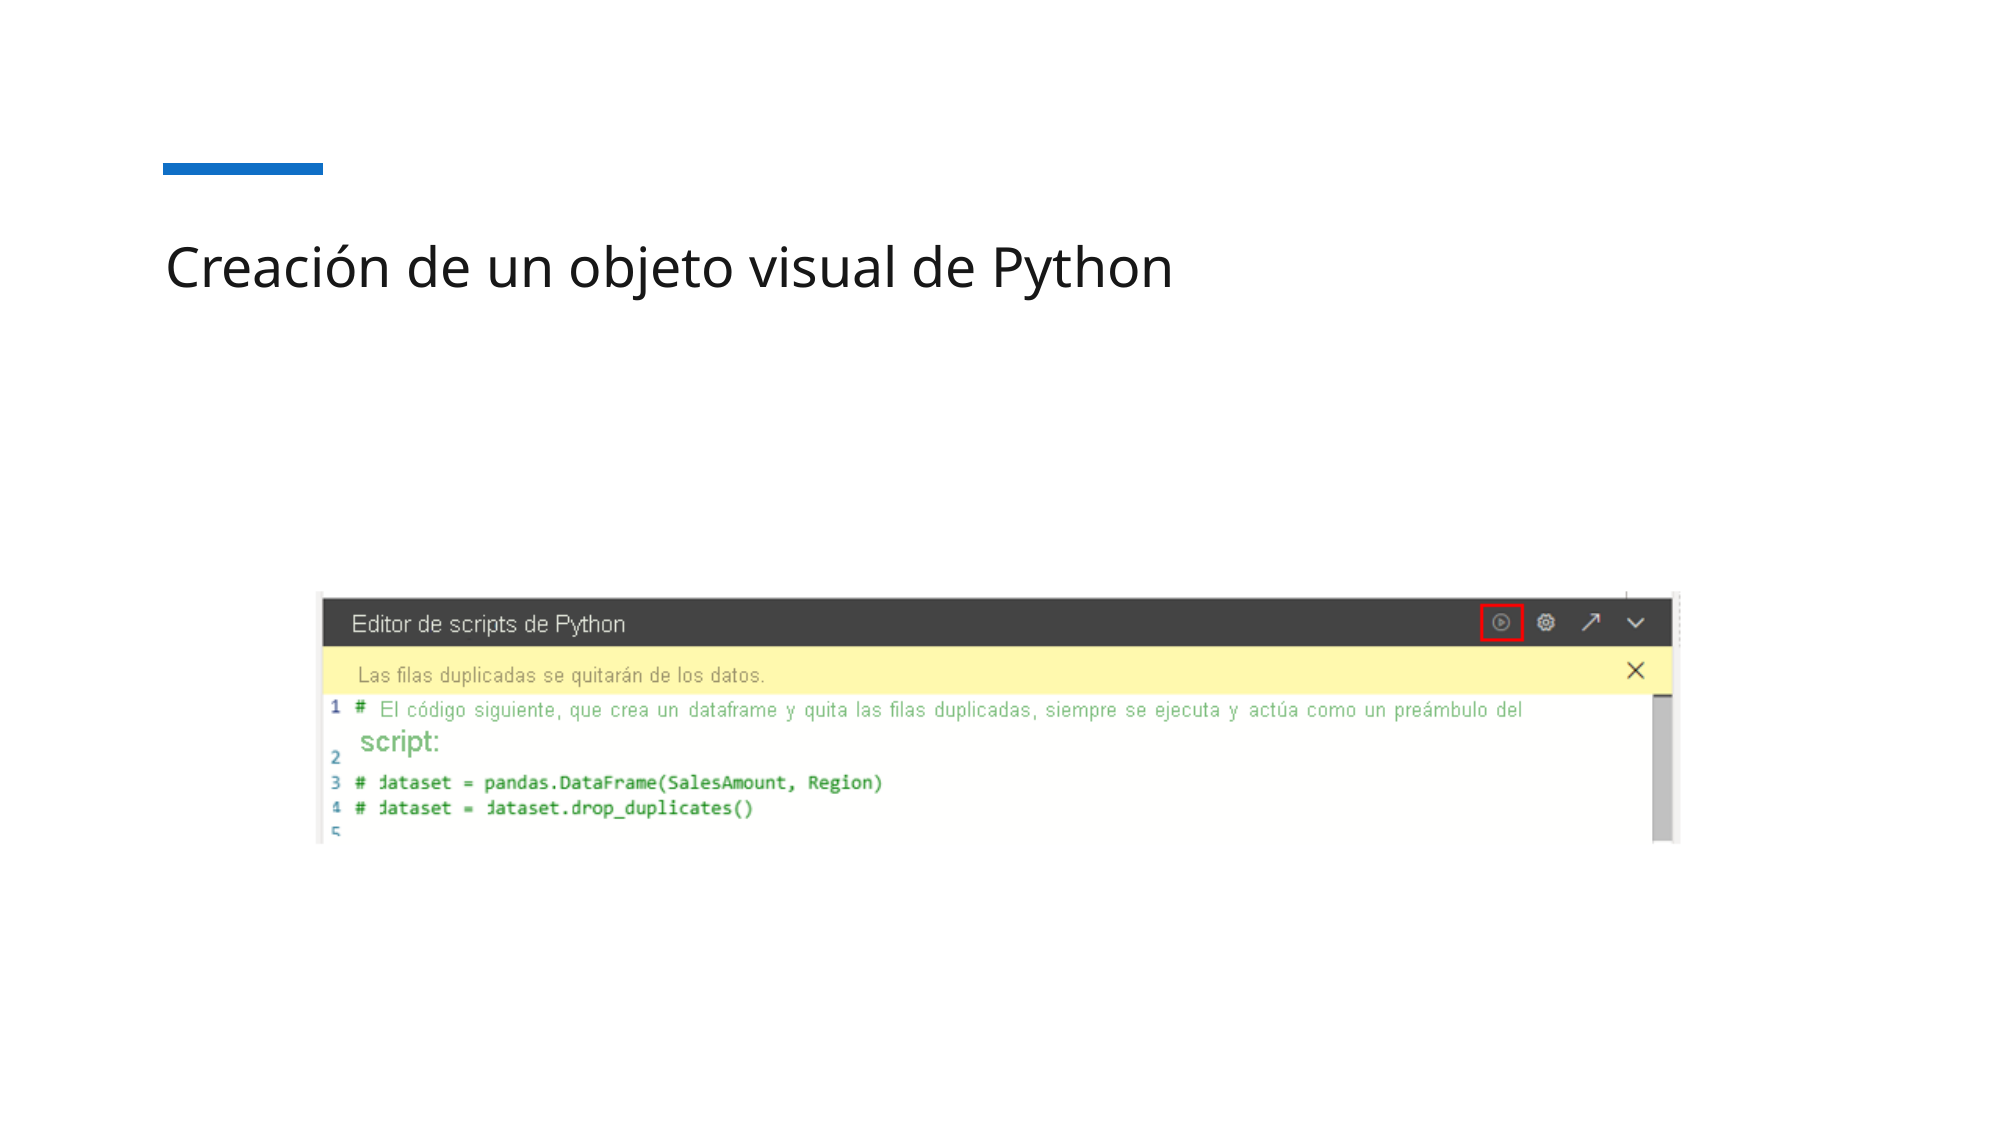

# Creación de un objeto visual de Python